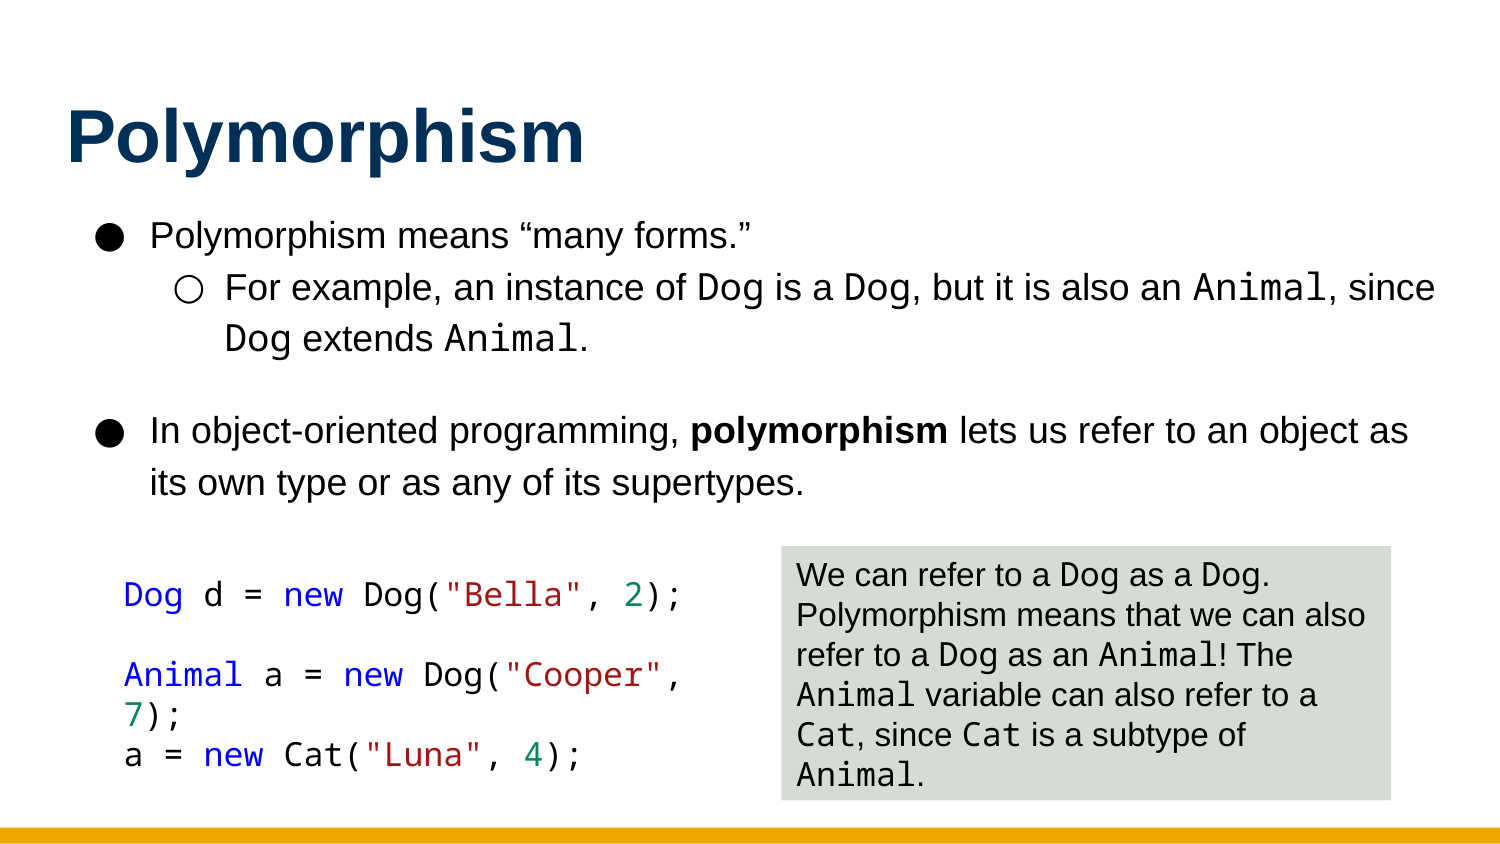

# Polymorphism
Polymorphism means “many forms.”
For example, an instance of Dog is a Dog, but it is also an Animal, since Dog extends Animal.
In object-oriented programming, polymorphism lets us refer to an object as its own type or as any of its supertypes.
We can refer to a Dog as a Dog. Polymorphism means that we can also refer to a Dog as an Animal! The Animal variable can also refer to a Cat, since Cat is a subtype of Animal.
Dog d = new Dog("Bella", 2);
Animal a = new Dog("Cooper", 7);
a = new Cat("Luna", 4);